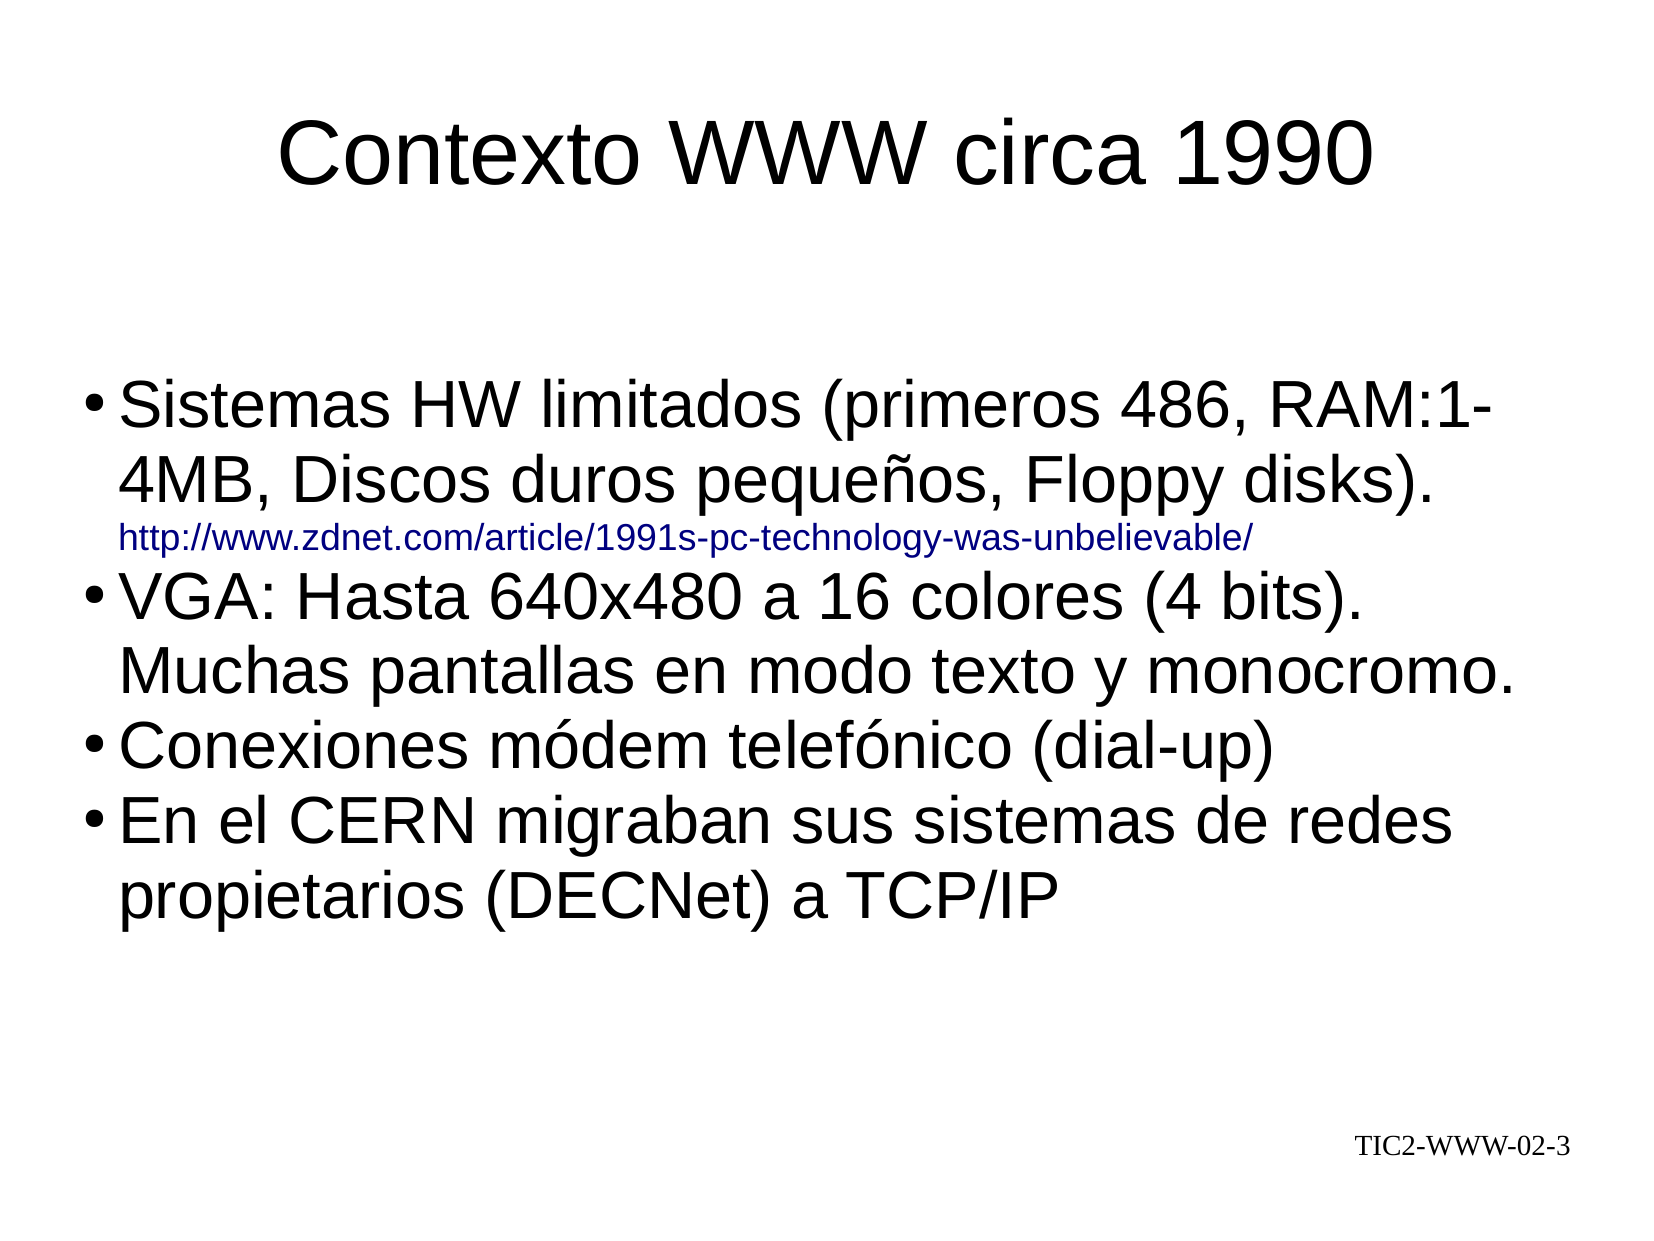

# Contexto WWW circa 1990
Sistemas HW limitados (primeros 486, RAM:1-4MB, Discos duros pequeños, Floppy disks).
http://www.zdnet.com/article/1991s-pc-technology-was-unbelievable/
VGA: Hasta 640x480 a 16 colores (4 bits). Muchas pantallas en modo texto y monocromo.
Conexiones módem telefónico (dial-up)
En el CERN migraban sus sistemas de redes propietarios (DECNet) a TCP/IP
3